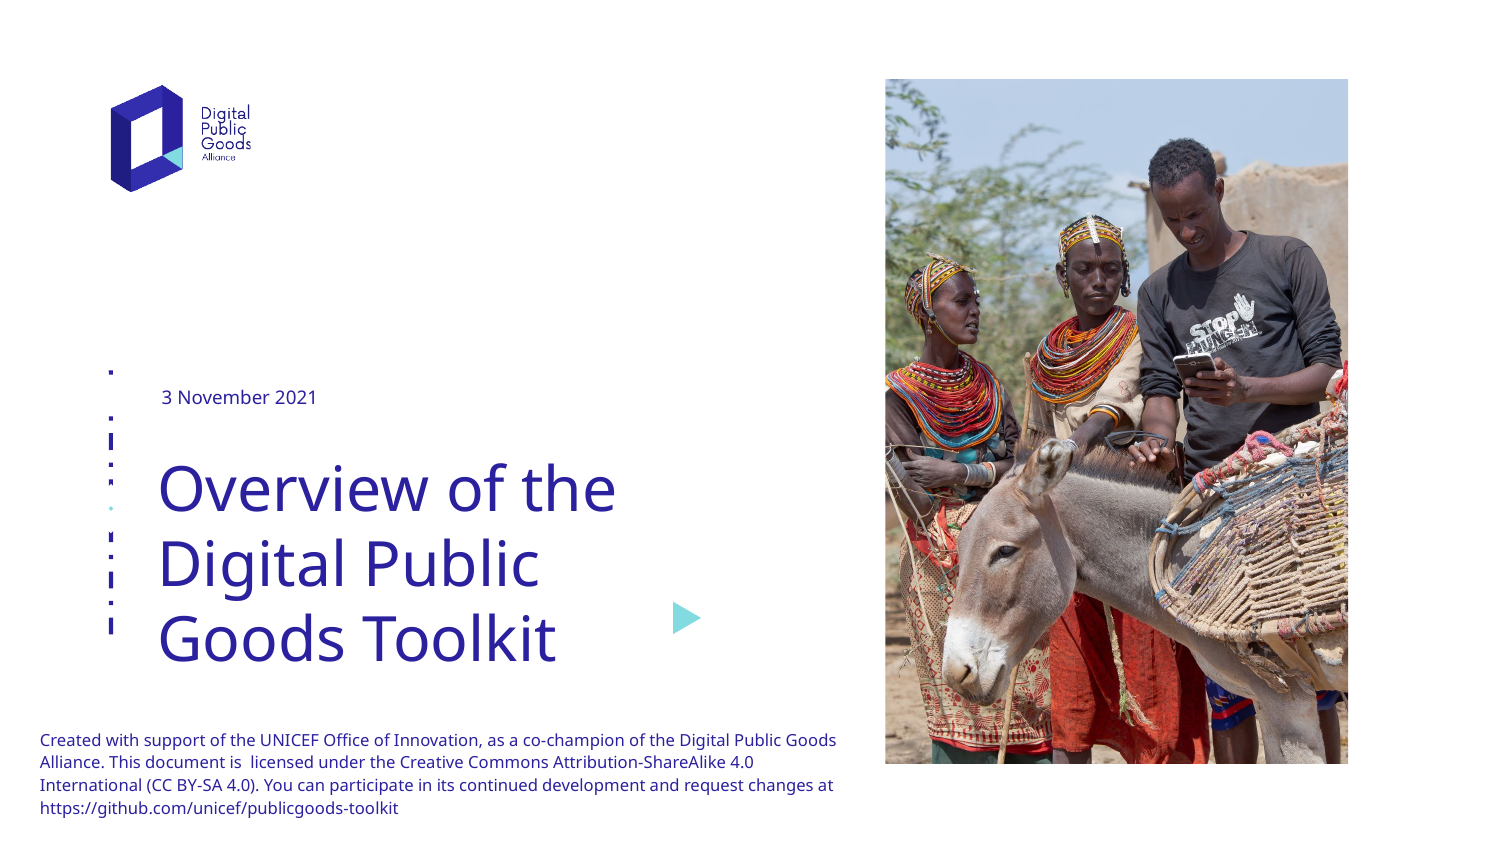

3 November 2021
Overview of the Digital Public Goods Toolkit
Created with support of the UNICEF Office of Innovation, as a co-champion of the Digital Public Goods Alliance. This document is licensed under the Creative Commons Attribution-ShareAlike 4.0 International (CC BY-SA 4.0). You can participate in its continued development and request changes at https://github.com/unicef/publicgoods-toolkit